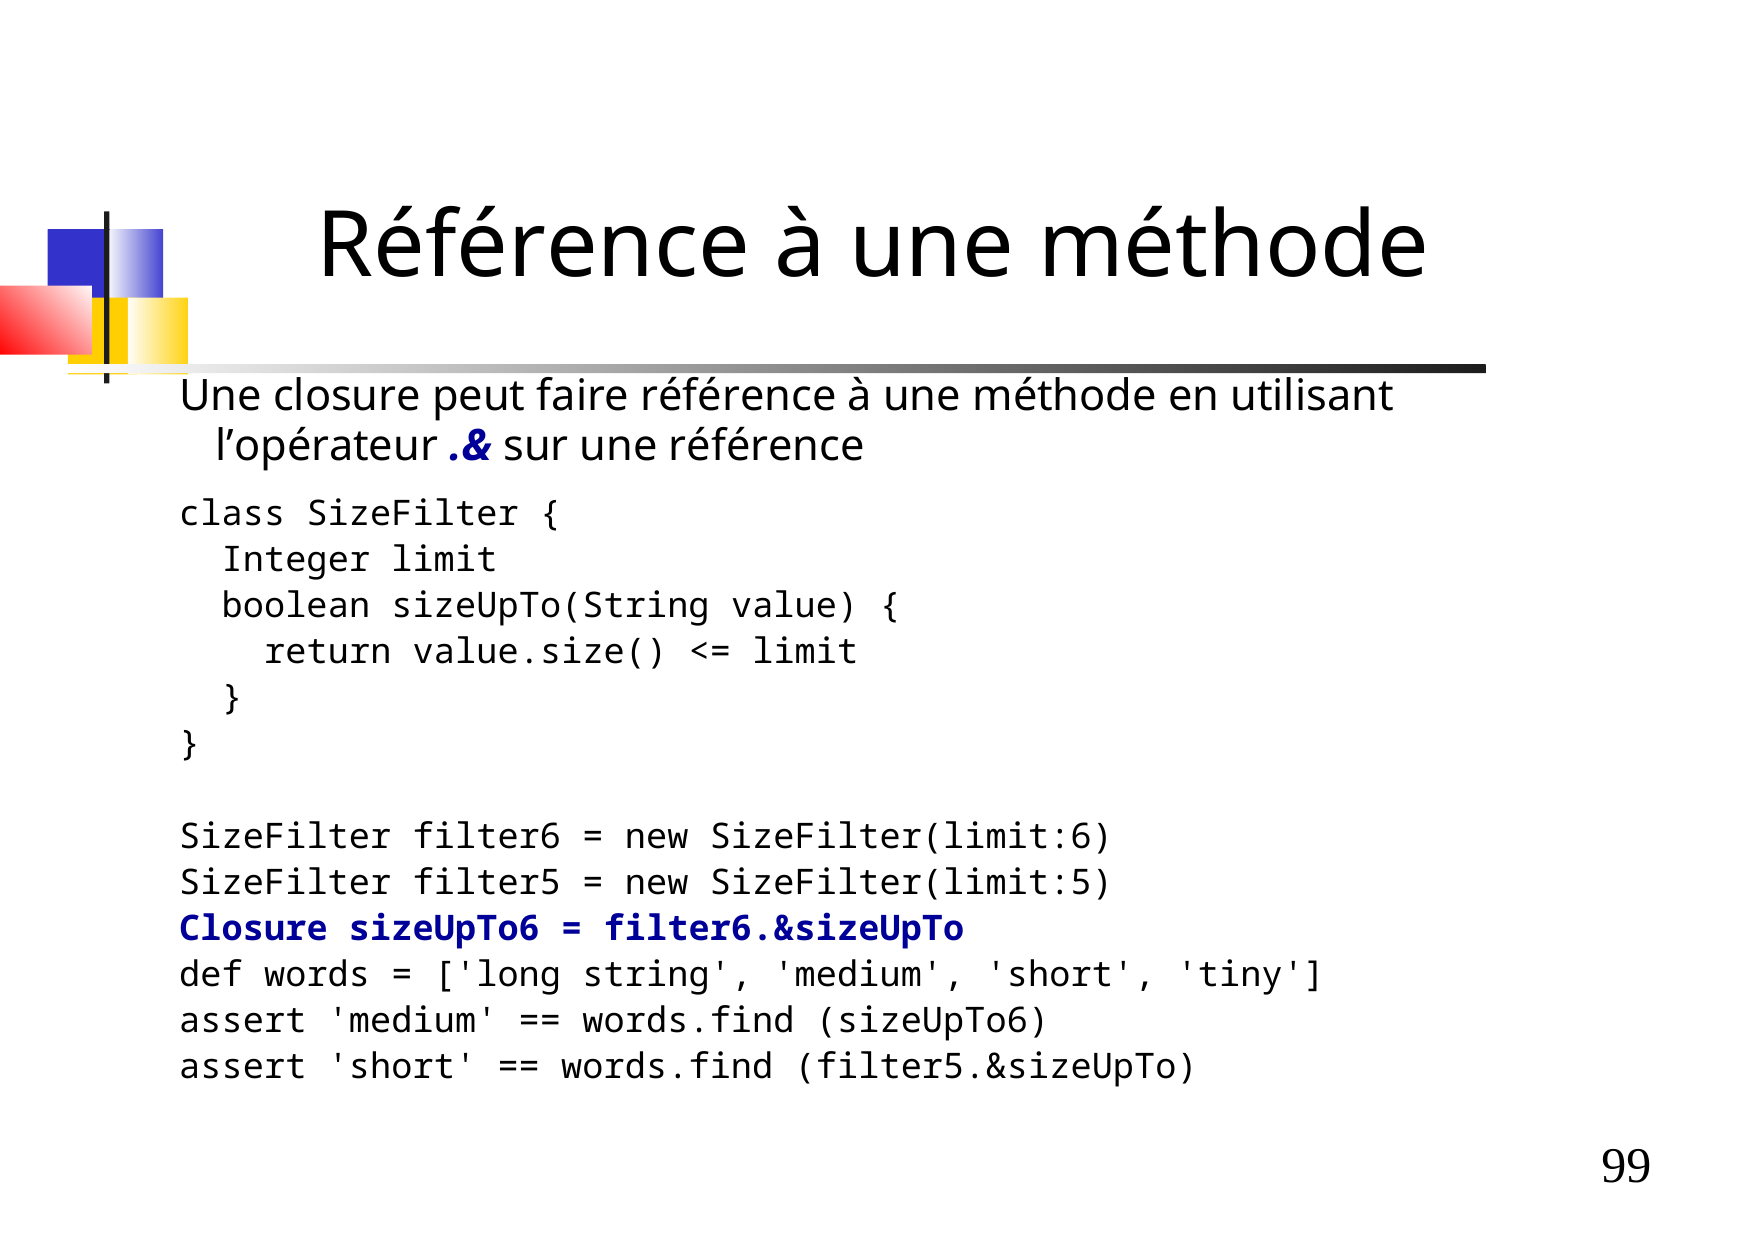

# Référence à une méthode
Une closure peut faire référence à une méthode en utilisant l’opérateur .& sur une référence
class SizeFilter {
 Integer limit
 boolean sizeUpTo(String value) {
 return value.size() <= limit
 }
}
SizeFilter filter6 = new SizeFilter(limit:6)
SizeFilter filter5 = new SizeFilter(limit:5)
Closure sizeUpTo6 = filter6.&sizeUpTo
def words = ['long string', 'medium', 'short', 'tiny']
assert 'medium' == words.find (sizeUpTo6)
assert 'short' == words.find (filter5.&sizeUpTo)